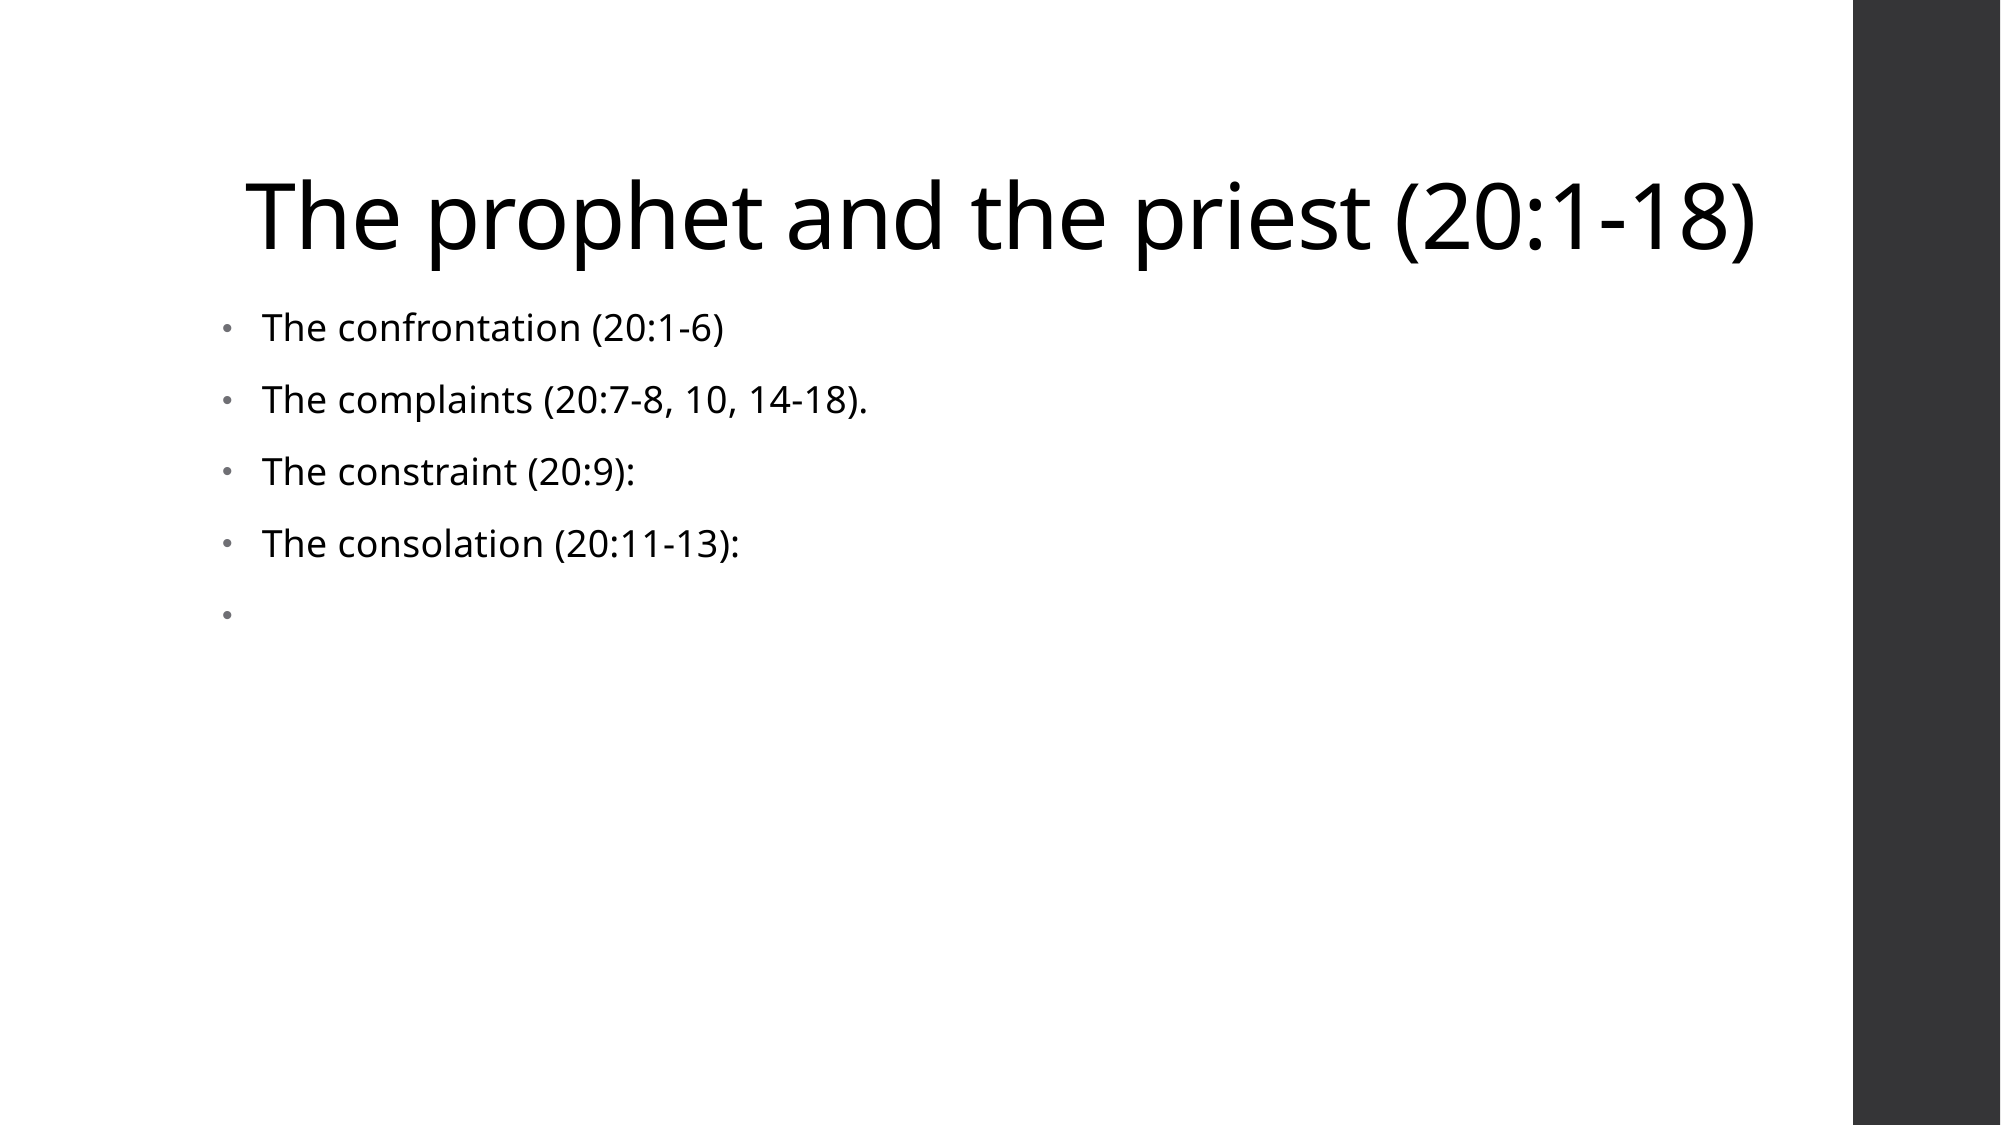

# The prophet and the priest (20:1-18)
 The confrontation (20:1-6)
 The complaints (20:7-8, 10, 14-18).
 The constraint (20:9):
 The consolation (20:11-13):